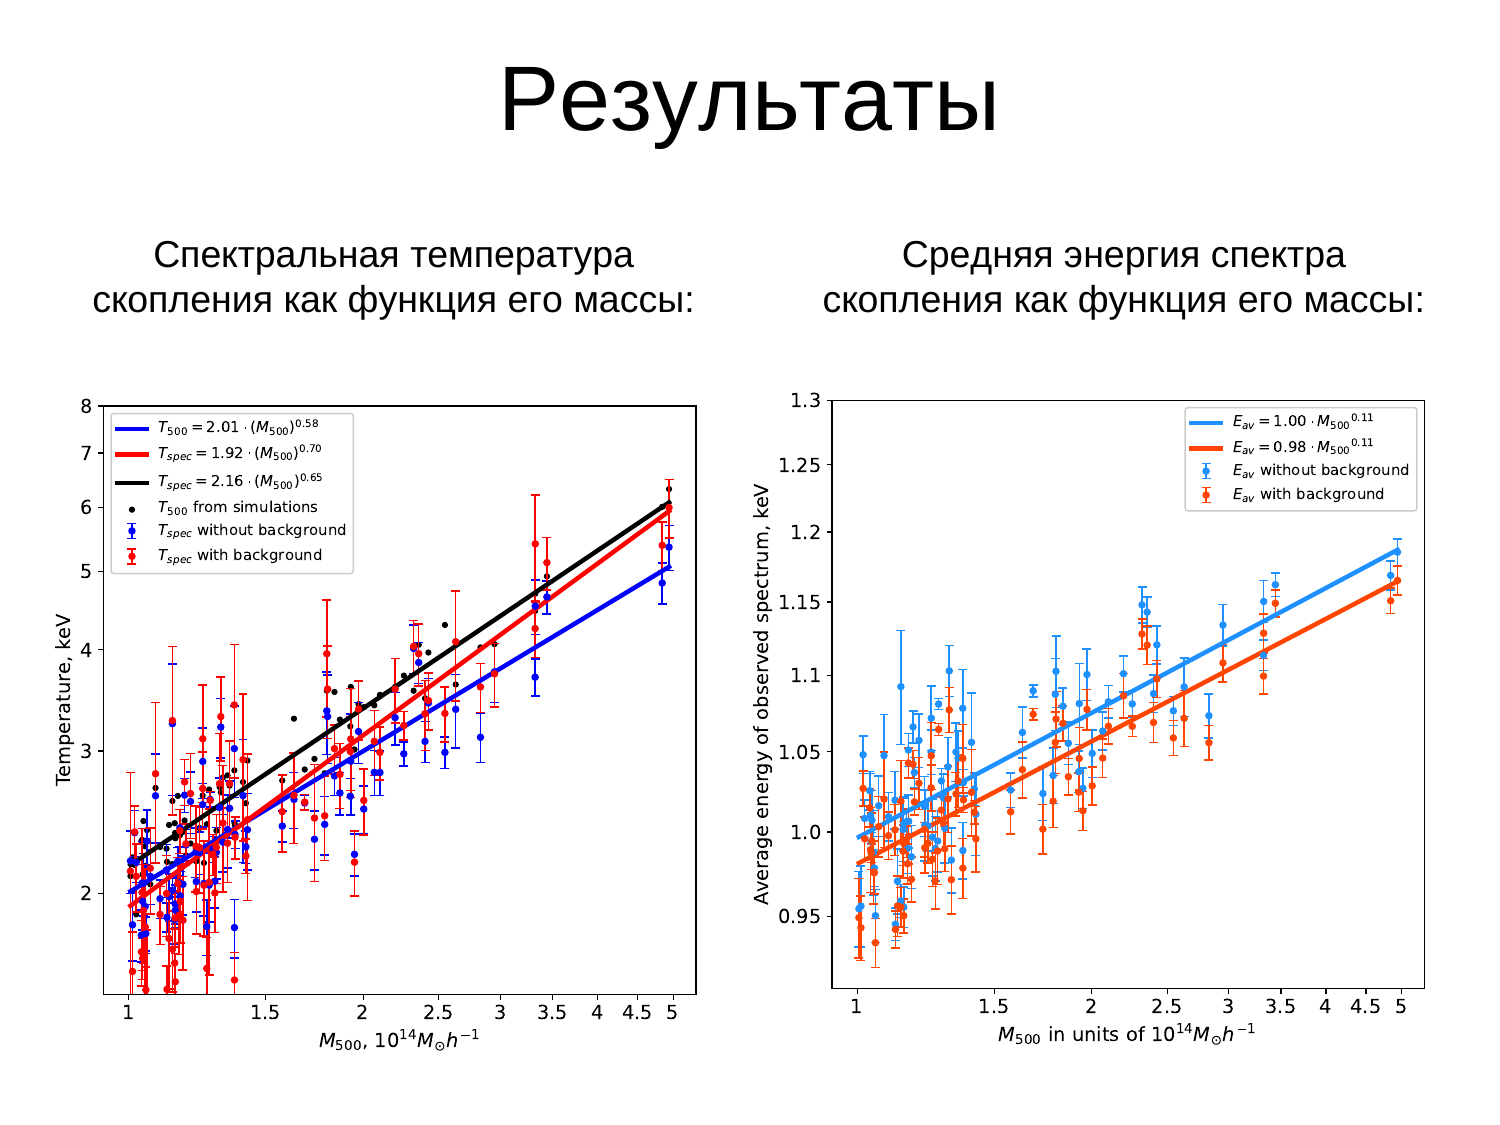

# Результаты
Спектральная температура скопления как функция его массы:
Средняя энергия спектра скопления как функция его массы: